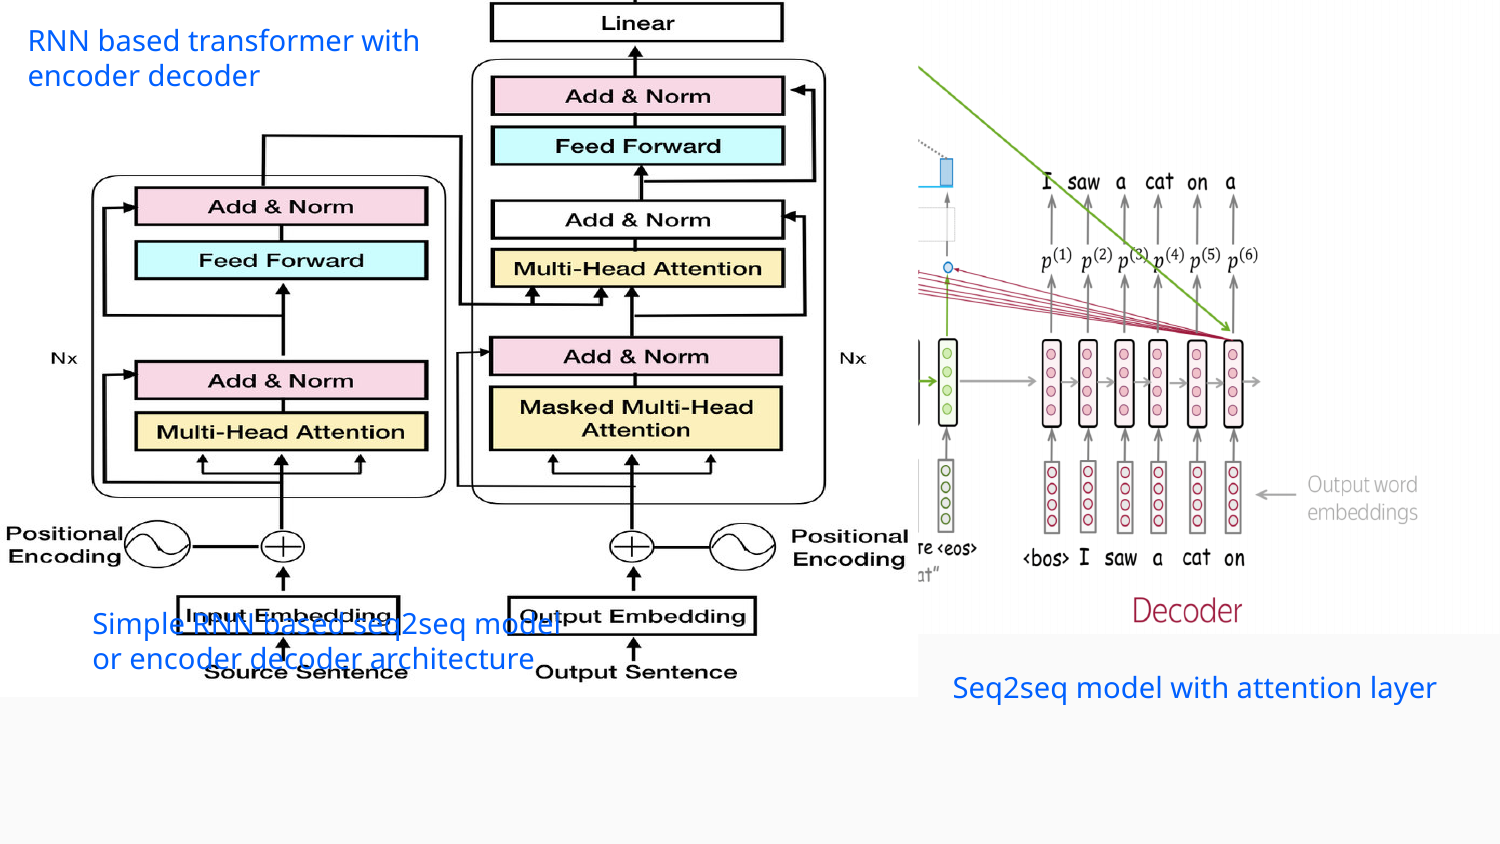

RNN based transformer with encoder decoder
# Transformer .. [ A little history ]
Simple RNN based seq2seq model or encoder decoder architecture
Seq2seq model with attention layer